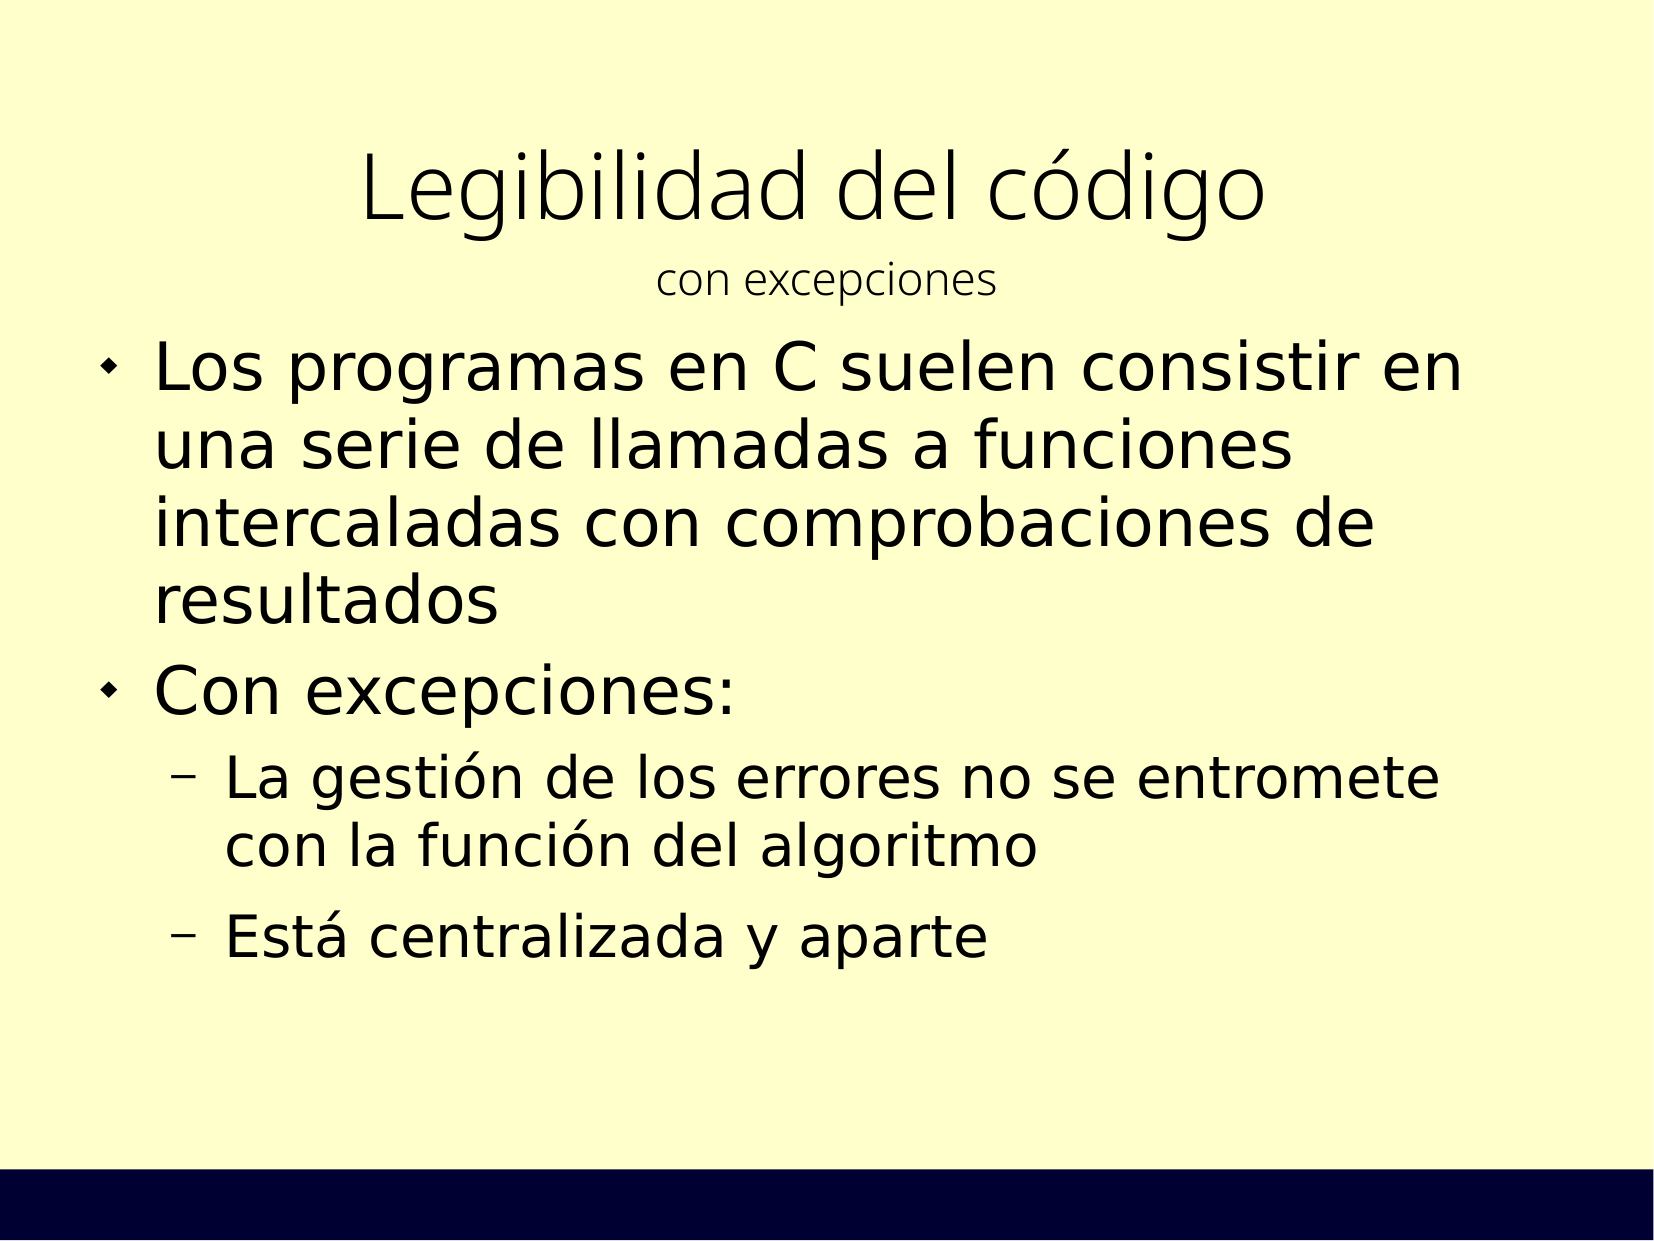

# Legibilidad del código con excepciones
Los programas en C suelen consistir en una serie de llamadas a funciones intercaladas con comprobaciones de resultados
Con excepciones:
La gestión de los errores no se entromete con la función del algoritmo
Está centralizada y aparte